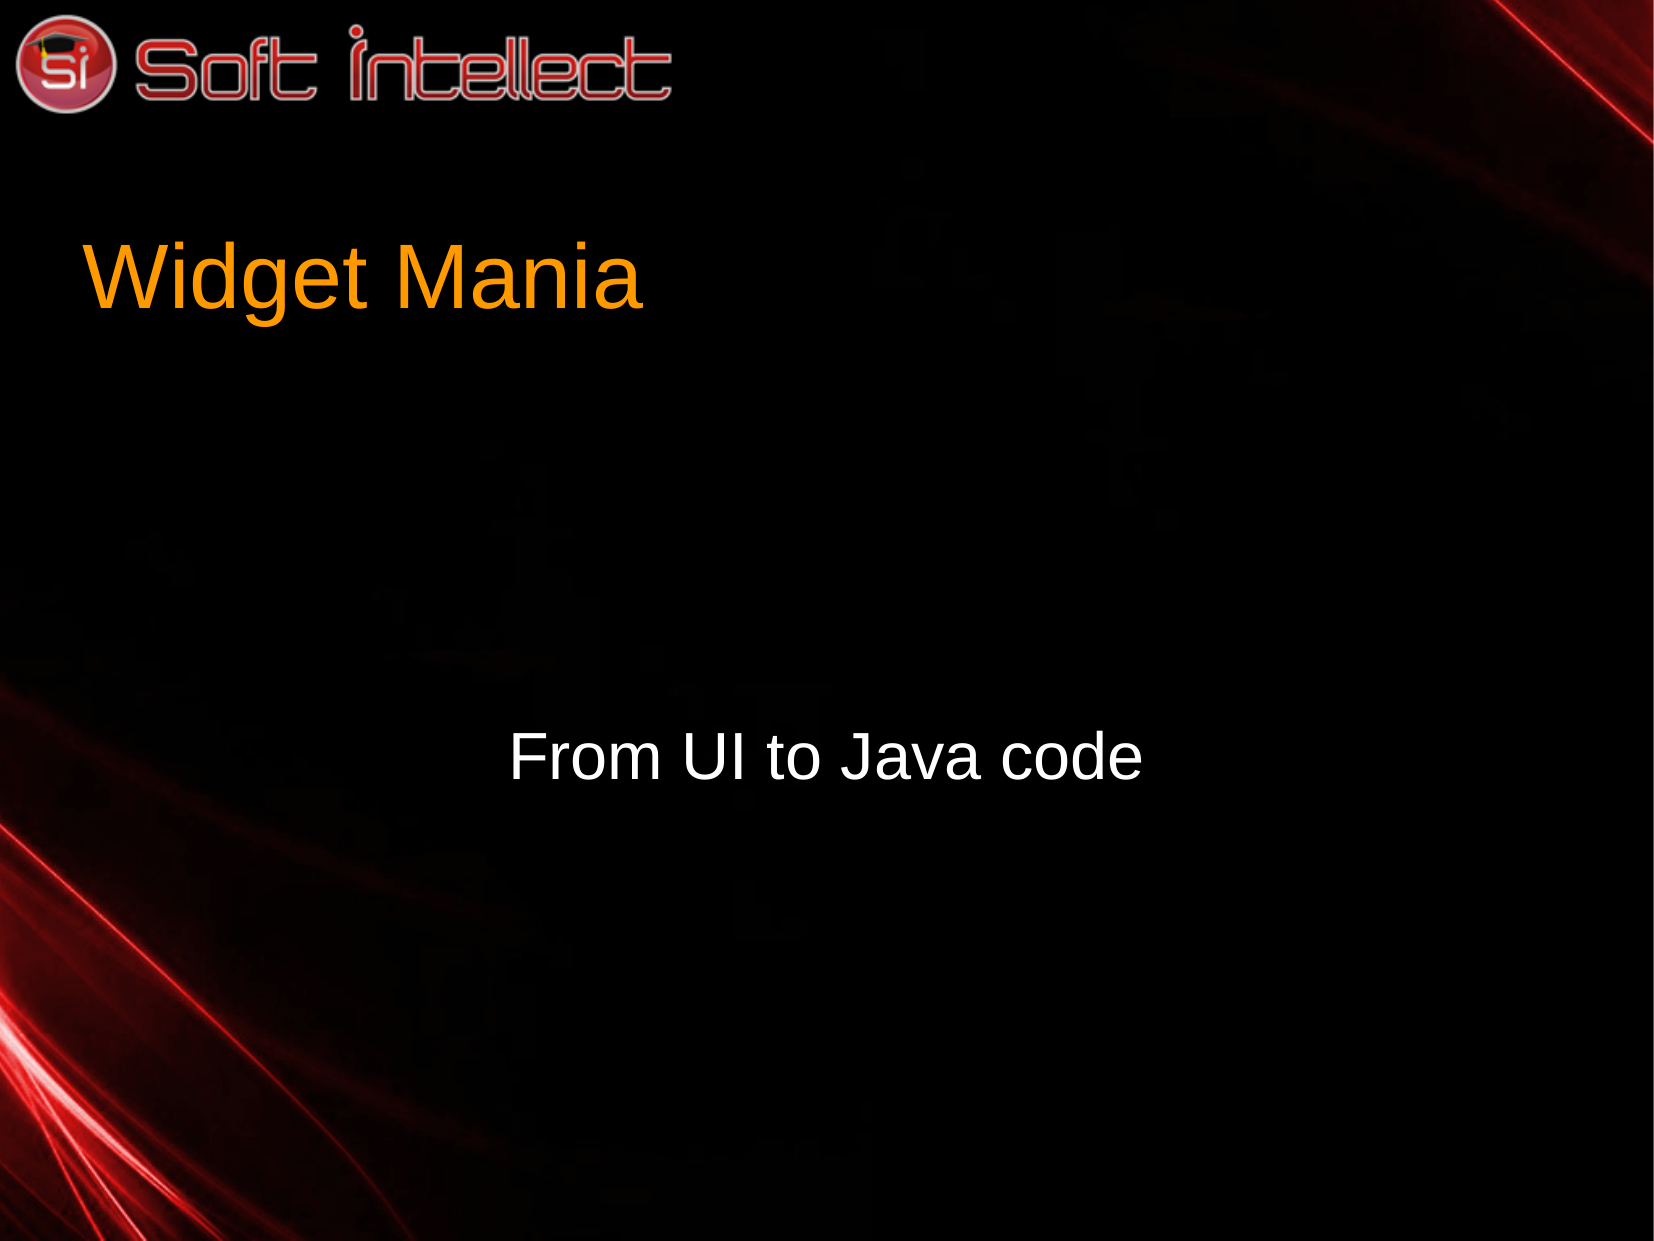

# Widget Mania
From UI to Java code